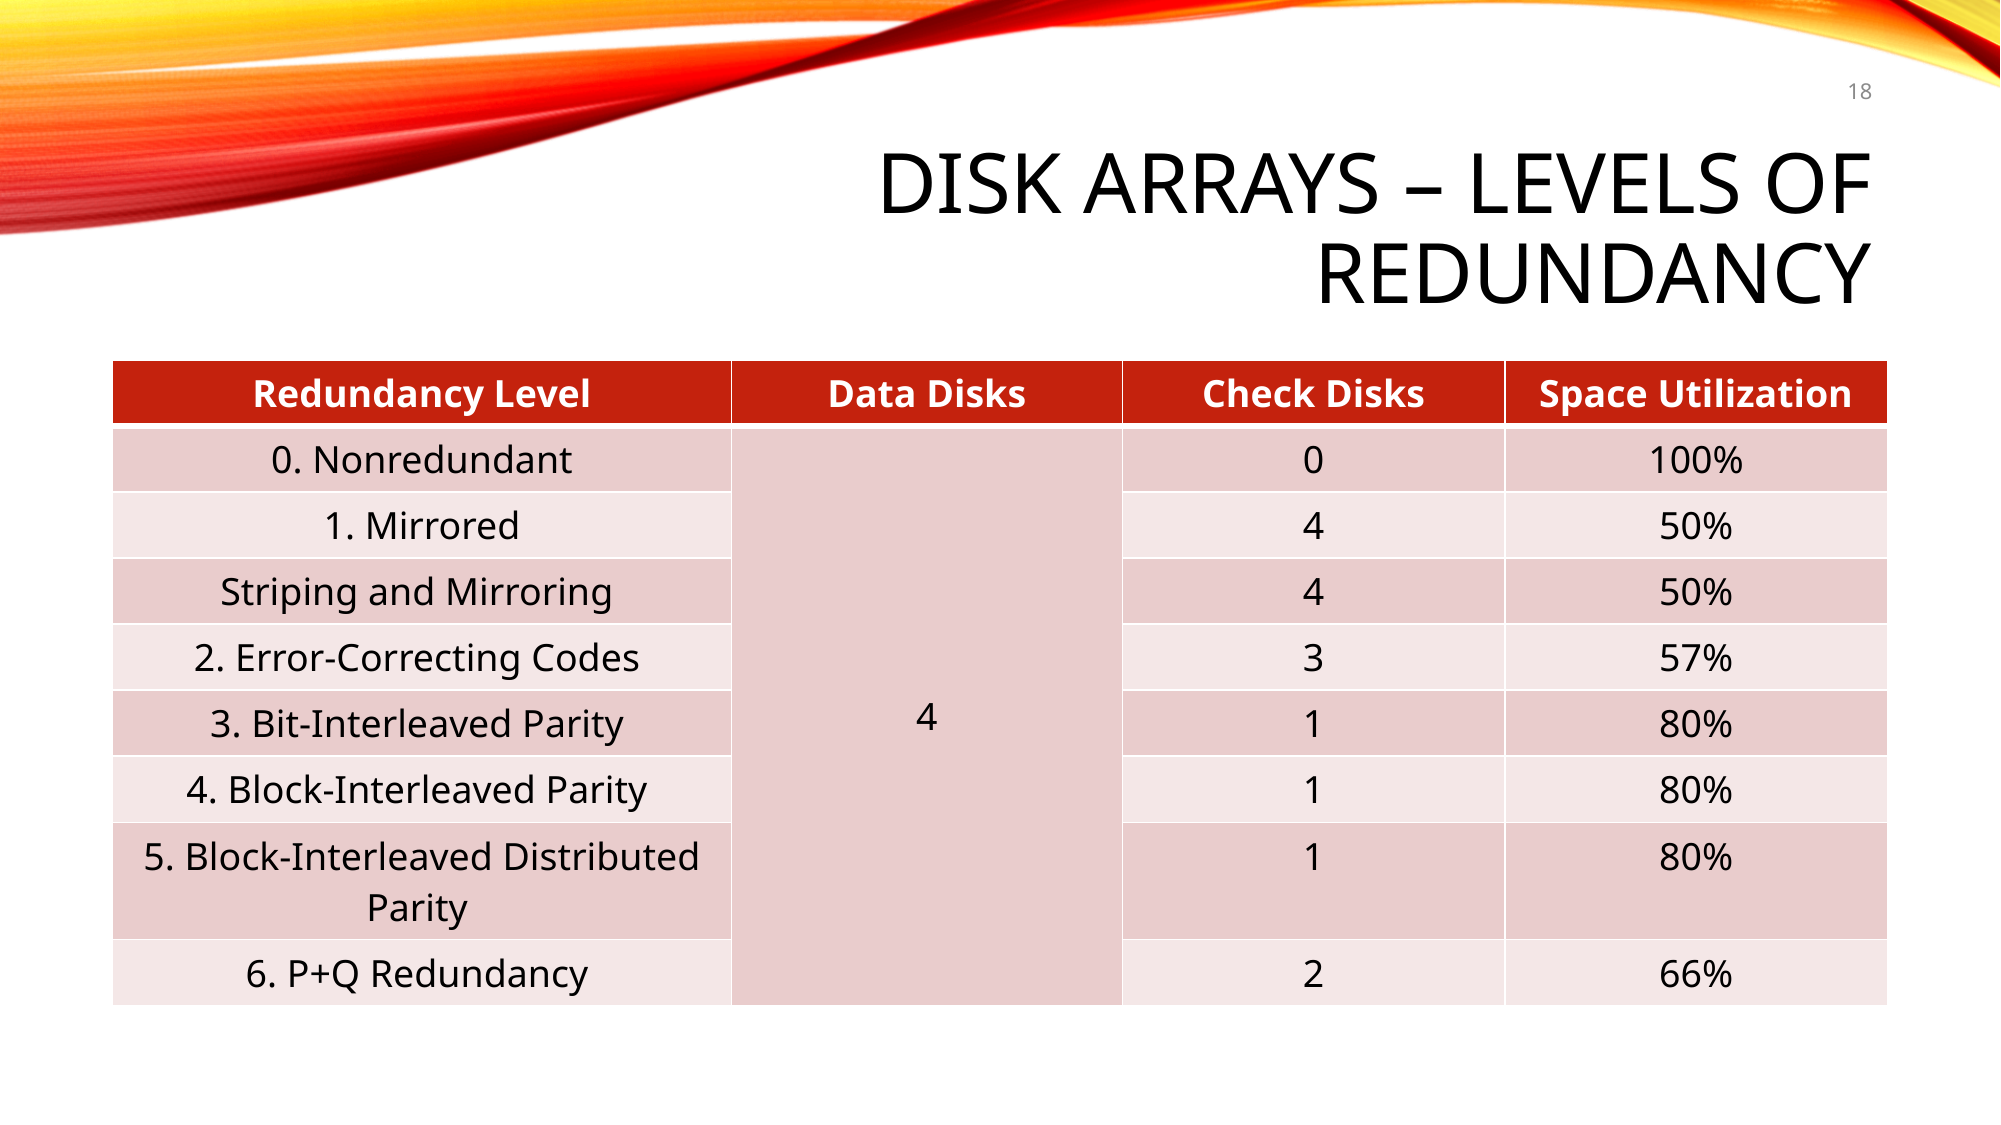

# Disk arrays – levels of redundancy
| Redundancy Level | Data Disks | Check Disks | Space Utilization |
| --- | --- | --- | --- |
| 0. Nonredundant | 4 | 0 | 100% |
| 1. Mirrored | | 4 | 50% |
| Striping and Mirroring | | 4 | 50% |
| 2. Error-Correcting Codes | | 3 | 57% |
| 3. Bit-Interleaved Parity | | 1 | 80% |
| 4. Block-Interleaved Parity | | 1 | 80% |
| 5. Block-Interleaved Distributed Parity | | 1 | 80% |
| 6. P+Q Redundancy | | 2 | 66% |